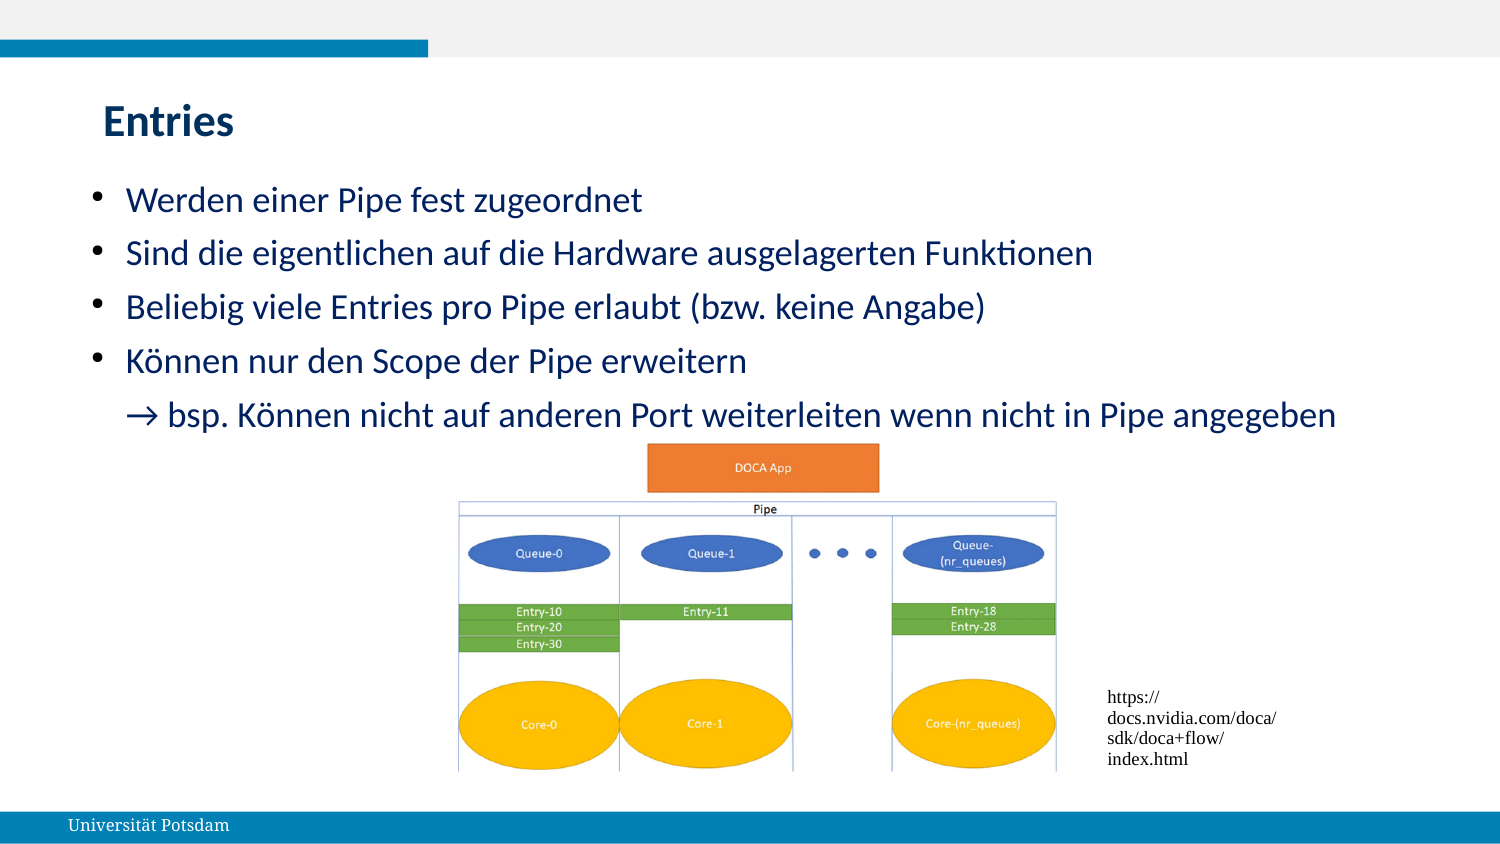

# Entries
Werden einer Pipe fest zugeordnet
Sind die eigentlichen auf die Hardware ausgelagerten Funktionen
Beliebig viele Entries pro Pipe erlaubt (bzw. keine Angabe)
Können nur den Scope der Pipe erweitern
→ bsp. Können nicht auf anderen Port weiterleiten wenn nicht in Pipe angegeben
https://docs.nvidia.com/doca/sdk/doca+flow/index.html